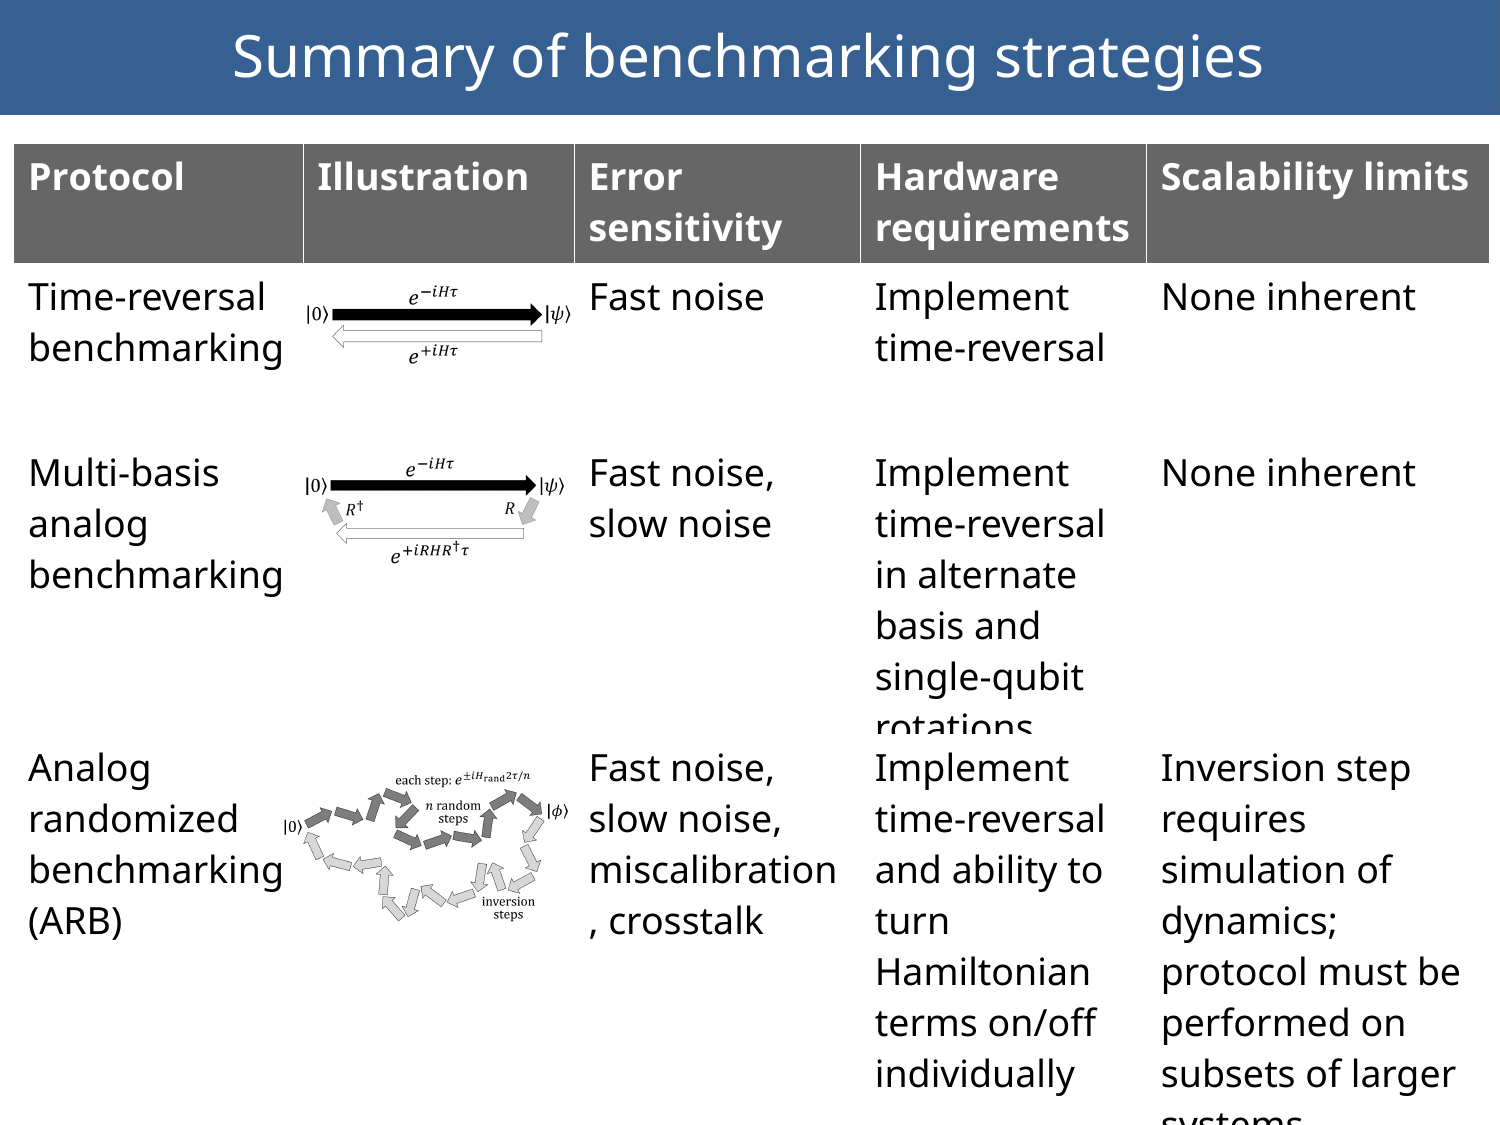

# Summary of benchmarking strategies
| Protocol | Illustration | Error sensitivity | Hardware requirements | Scalability limits |
| --- | --- | --- | --- | --- |
| Time-reversal benchmarking | | Fast noise | Implement time-reversal | None inherent |
| Multi-basis analog benchmarking | | Fast noise, slow noise | Implement time-reversal in alternate basis and single-qubit rotations | None inherent |
| Analog randomized benchmarking (ARB) | | Fast noise, slow noise, miscalibration, crosstalk | Implement time-reversal and ability to turn Hamiltonian terms on/off individually | Inversion step requires simulation of dynamics; protocol must be performed on subsets of larger systems |